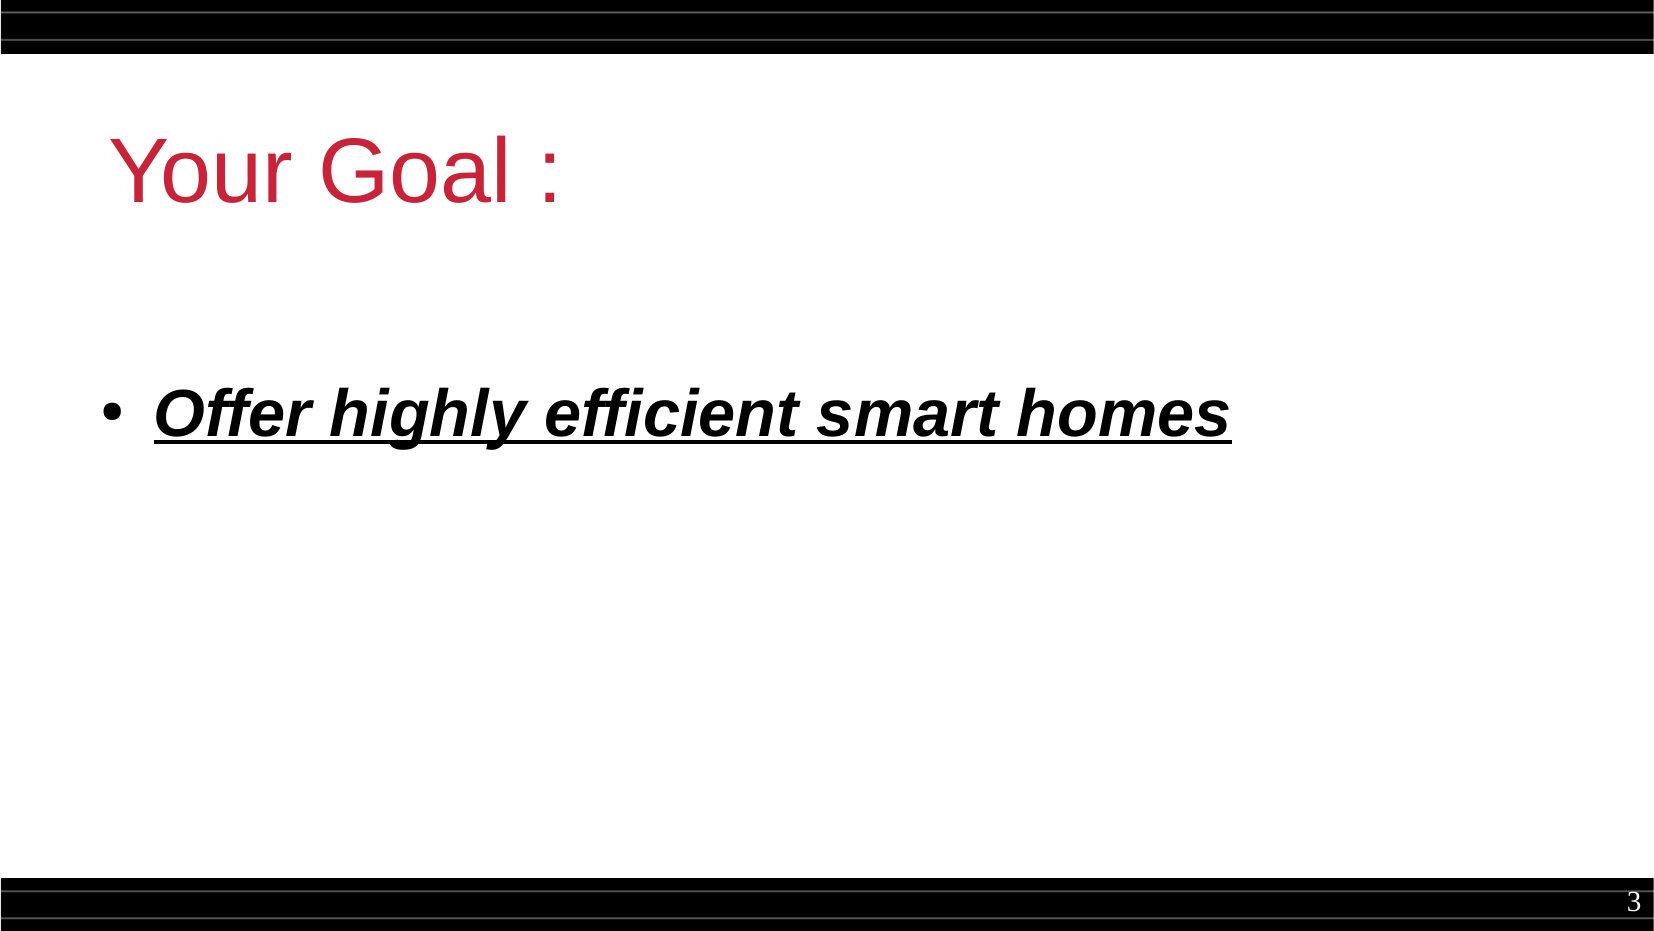

# Your Goal :
Offer highly efficient smart homes